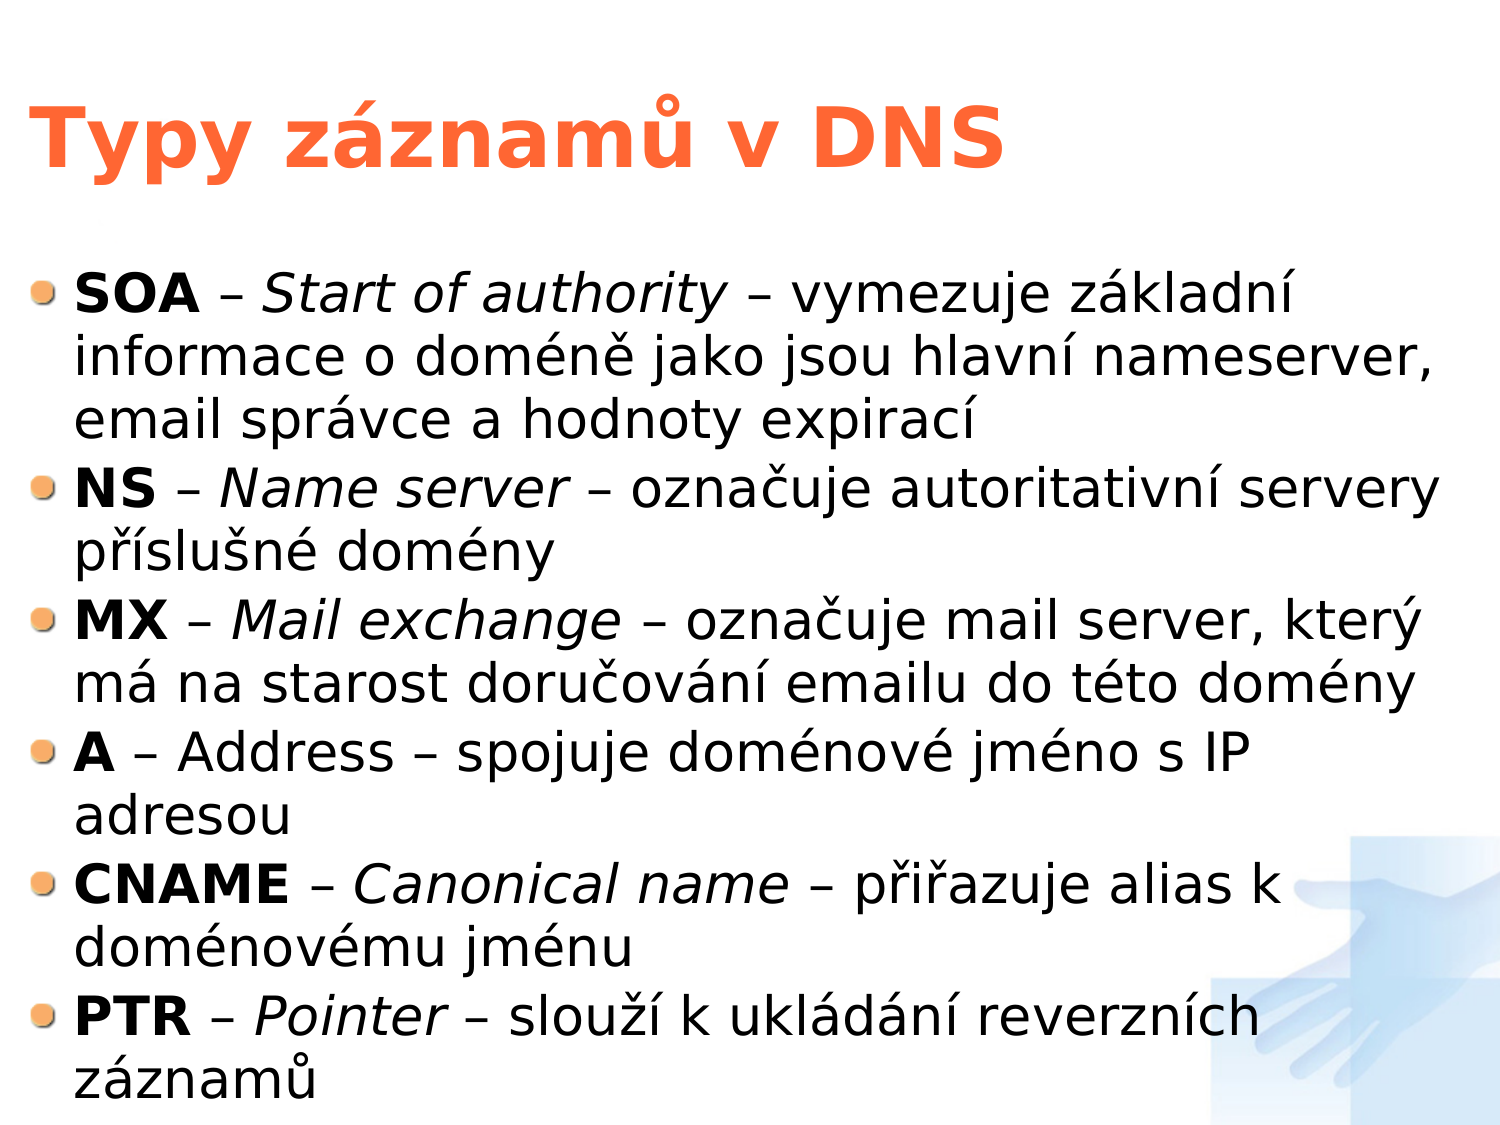

# Typy záznamů v DNS
SOA – Start of authority – vymezuje základní informace o doméně jako jsou hlavní nameserver, email správce a hodnoty expirací
NS – Name server – označuje autoritativní servery příslušné domény
MX – Mail exchange – označuje mail server, který má na starost doručování emailu do této domény
A – Address – spojuje doménové jméno s IP adresou
CNAME – Canonical name – přiřazuje alias k doménovému jménu
PTR – Pointer – slouží k ukládání reverzních záznamů